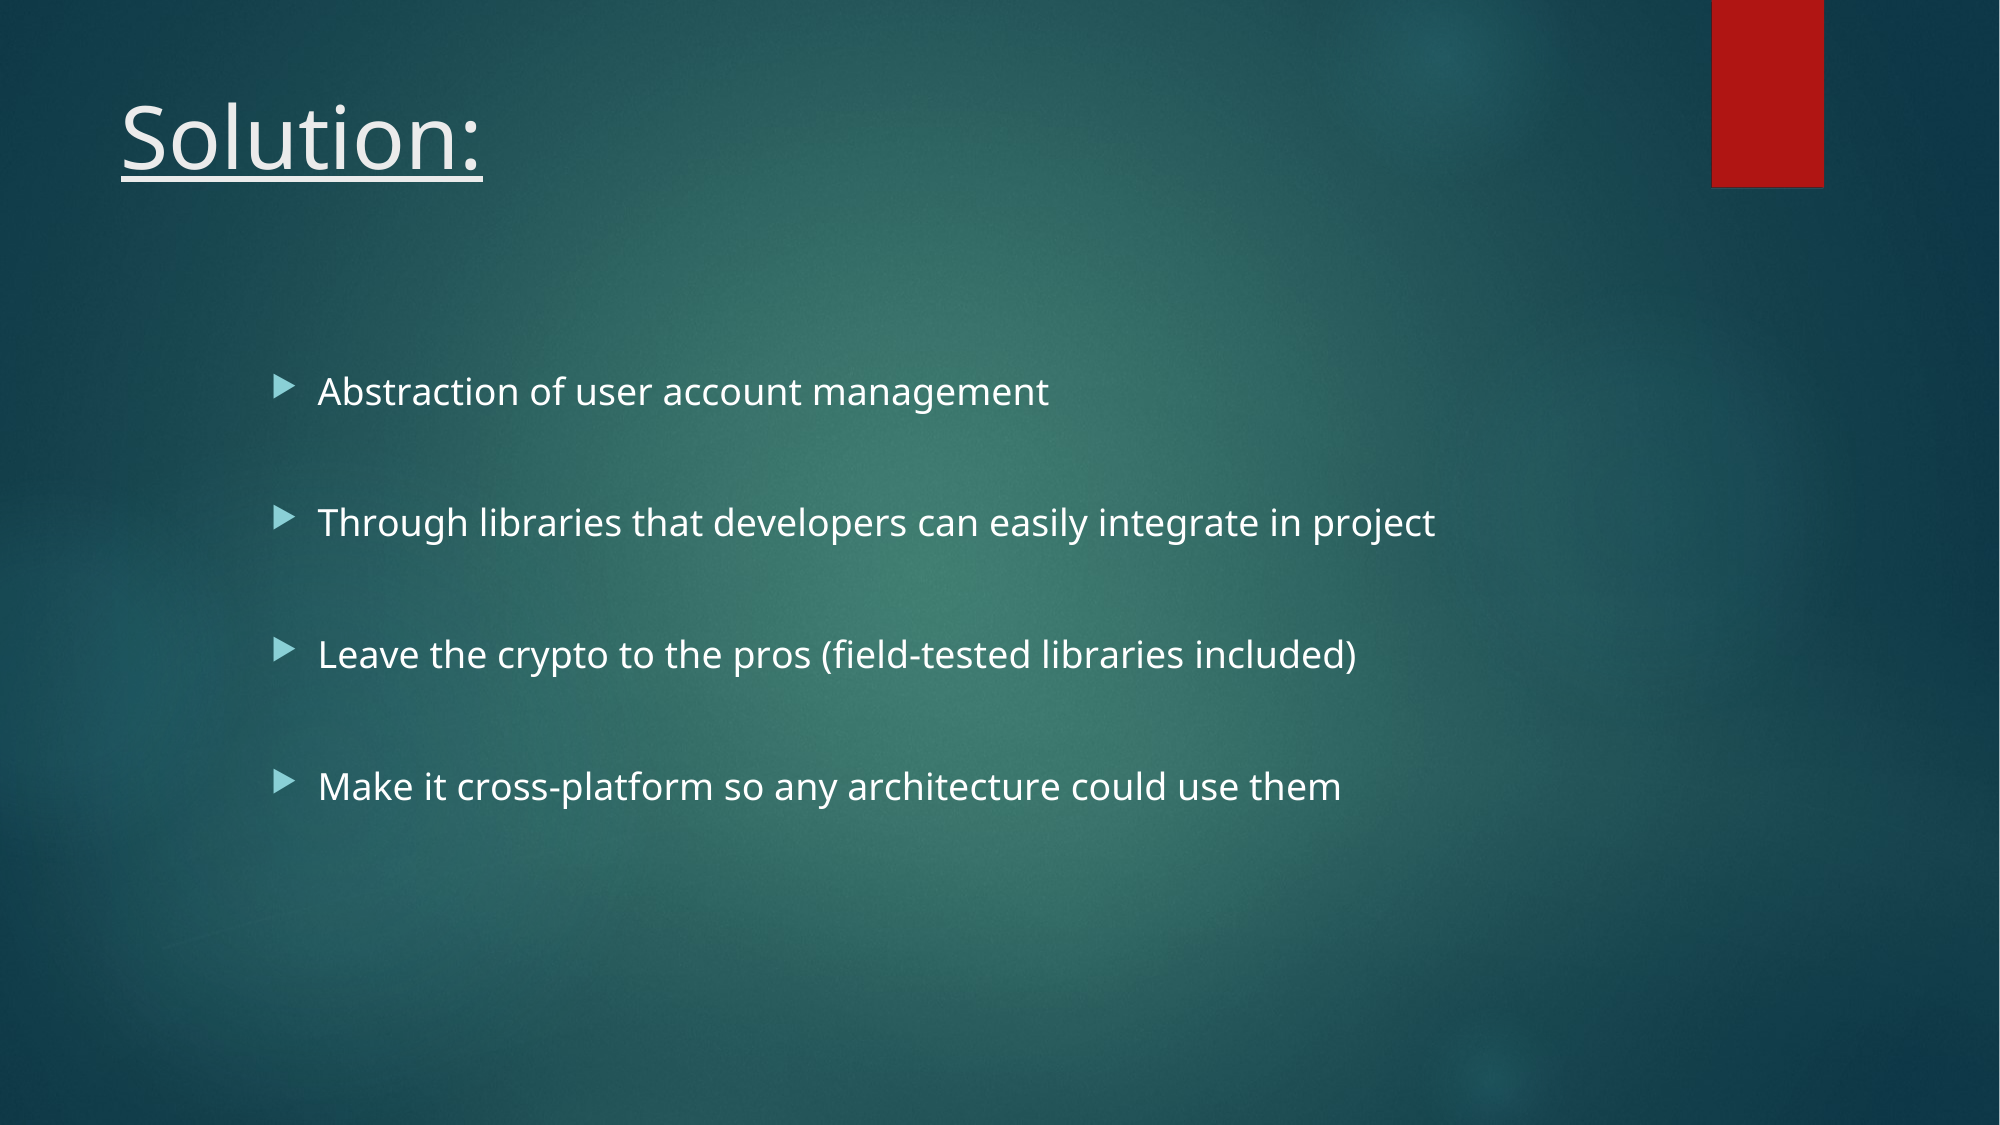

# Solution:
Abstraction of user account management
Through libraries that developers can easily integrate in project
Leave the crypto to the pros (field-tested libraries included)
Make it cross-platform so any architecture could use them